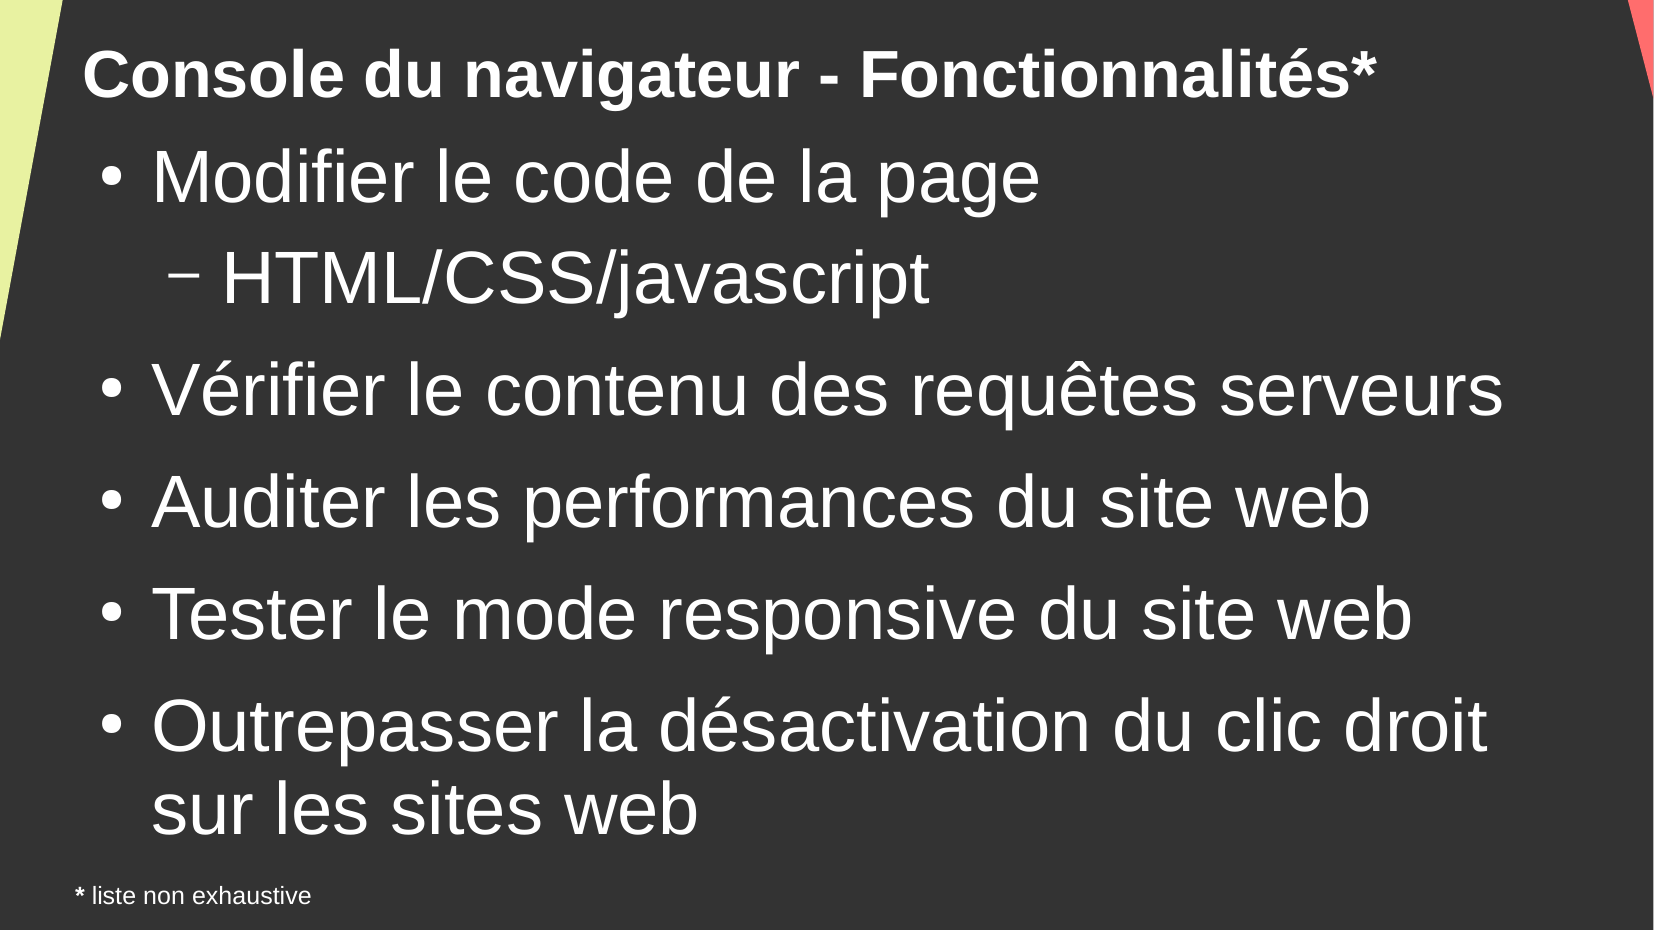

# Console du navigateur - Fonctionnalités*
Modifier le code de la page
HTML/CSS/javascript
Vérifier le contenu des requêtes serveurs
Auditer les performances du site web
Tester le mode responsive du site web
Outrepasser la désactivation du clic droit sur les sites web
* liste non exhaustive